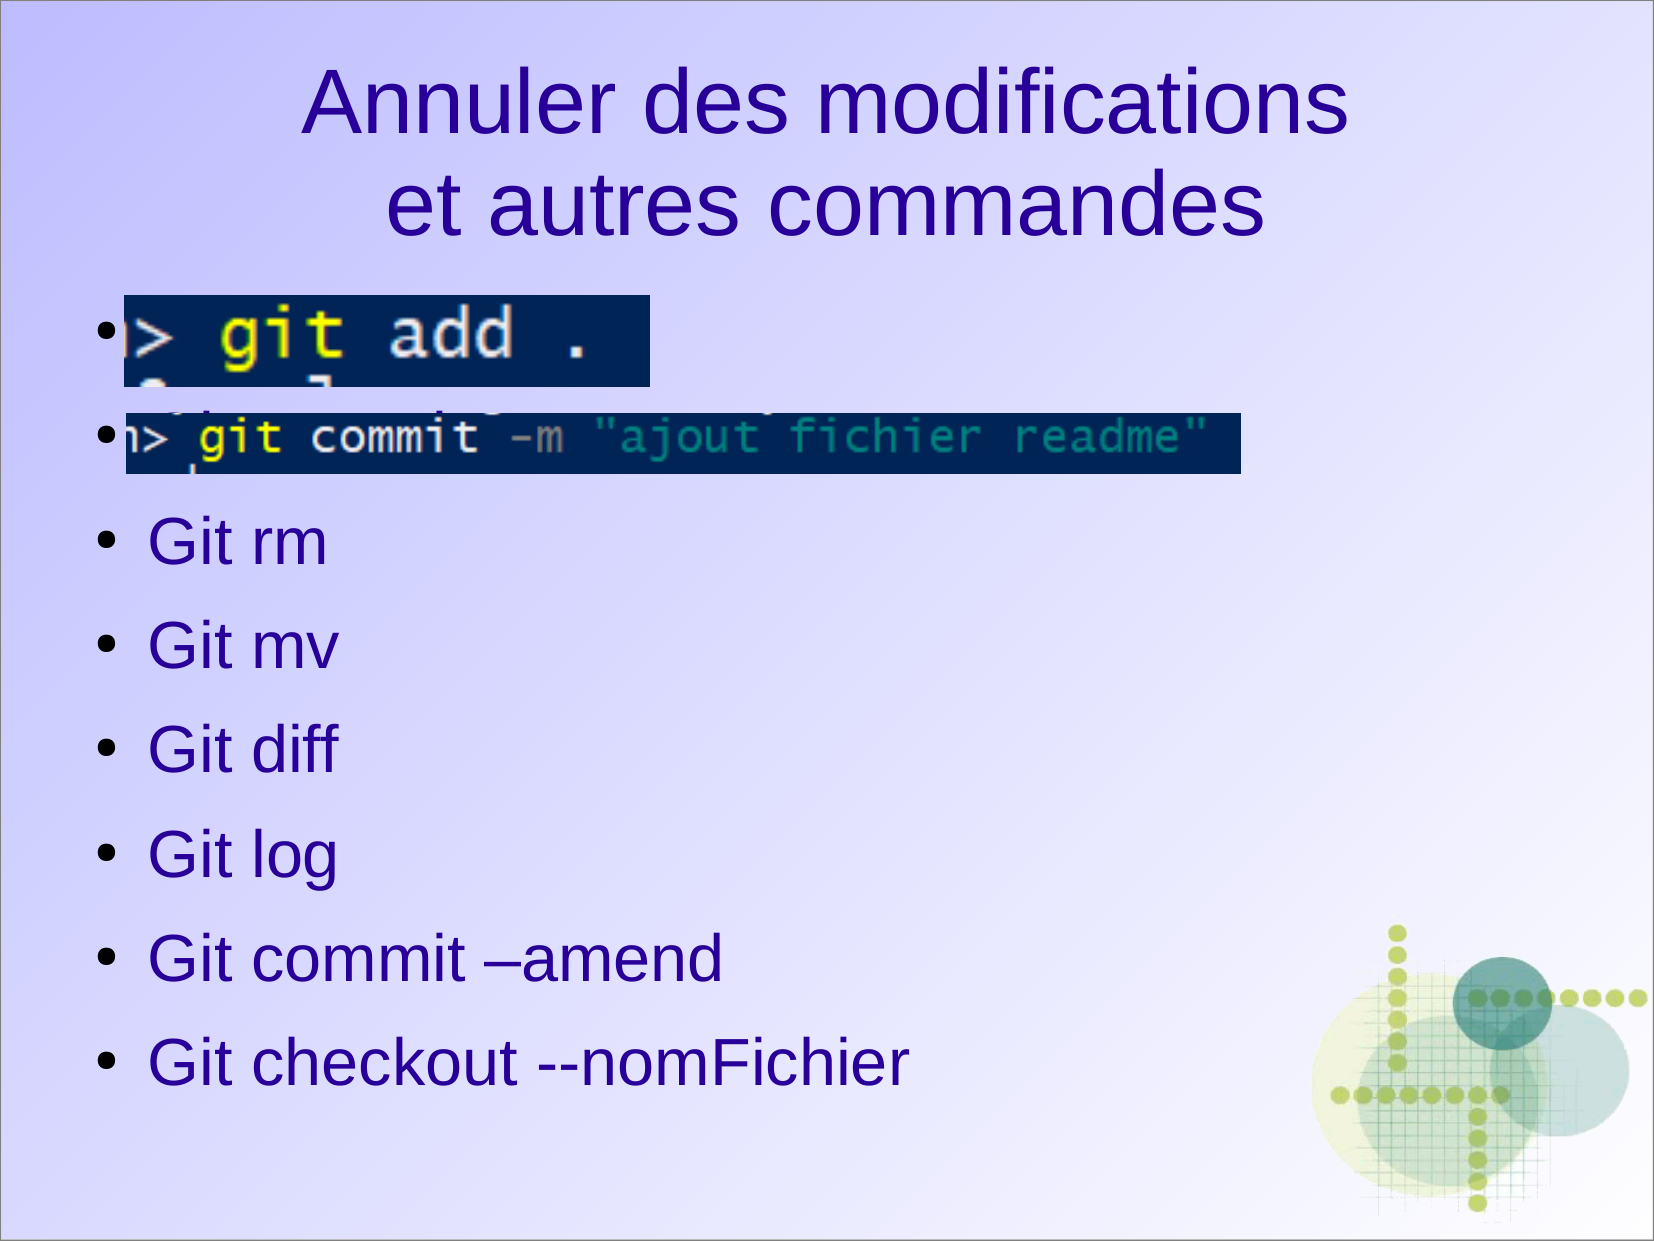

# Annuler des modifications et autres commandes
git add .
Git commit -m ‘’message’’
Git rm
Git mv
Git diff
Git log
Git commit –amend
Git checkout --nomFichier